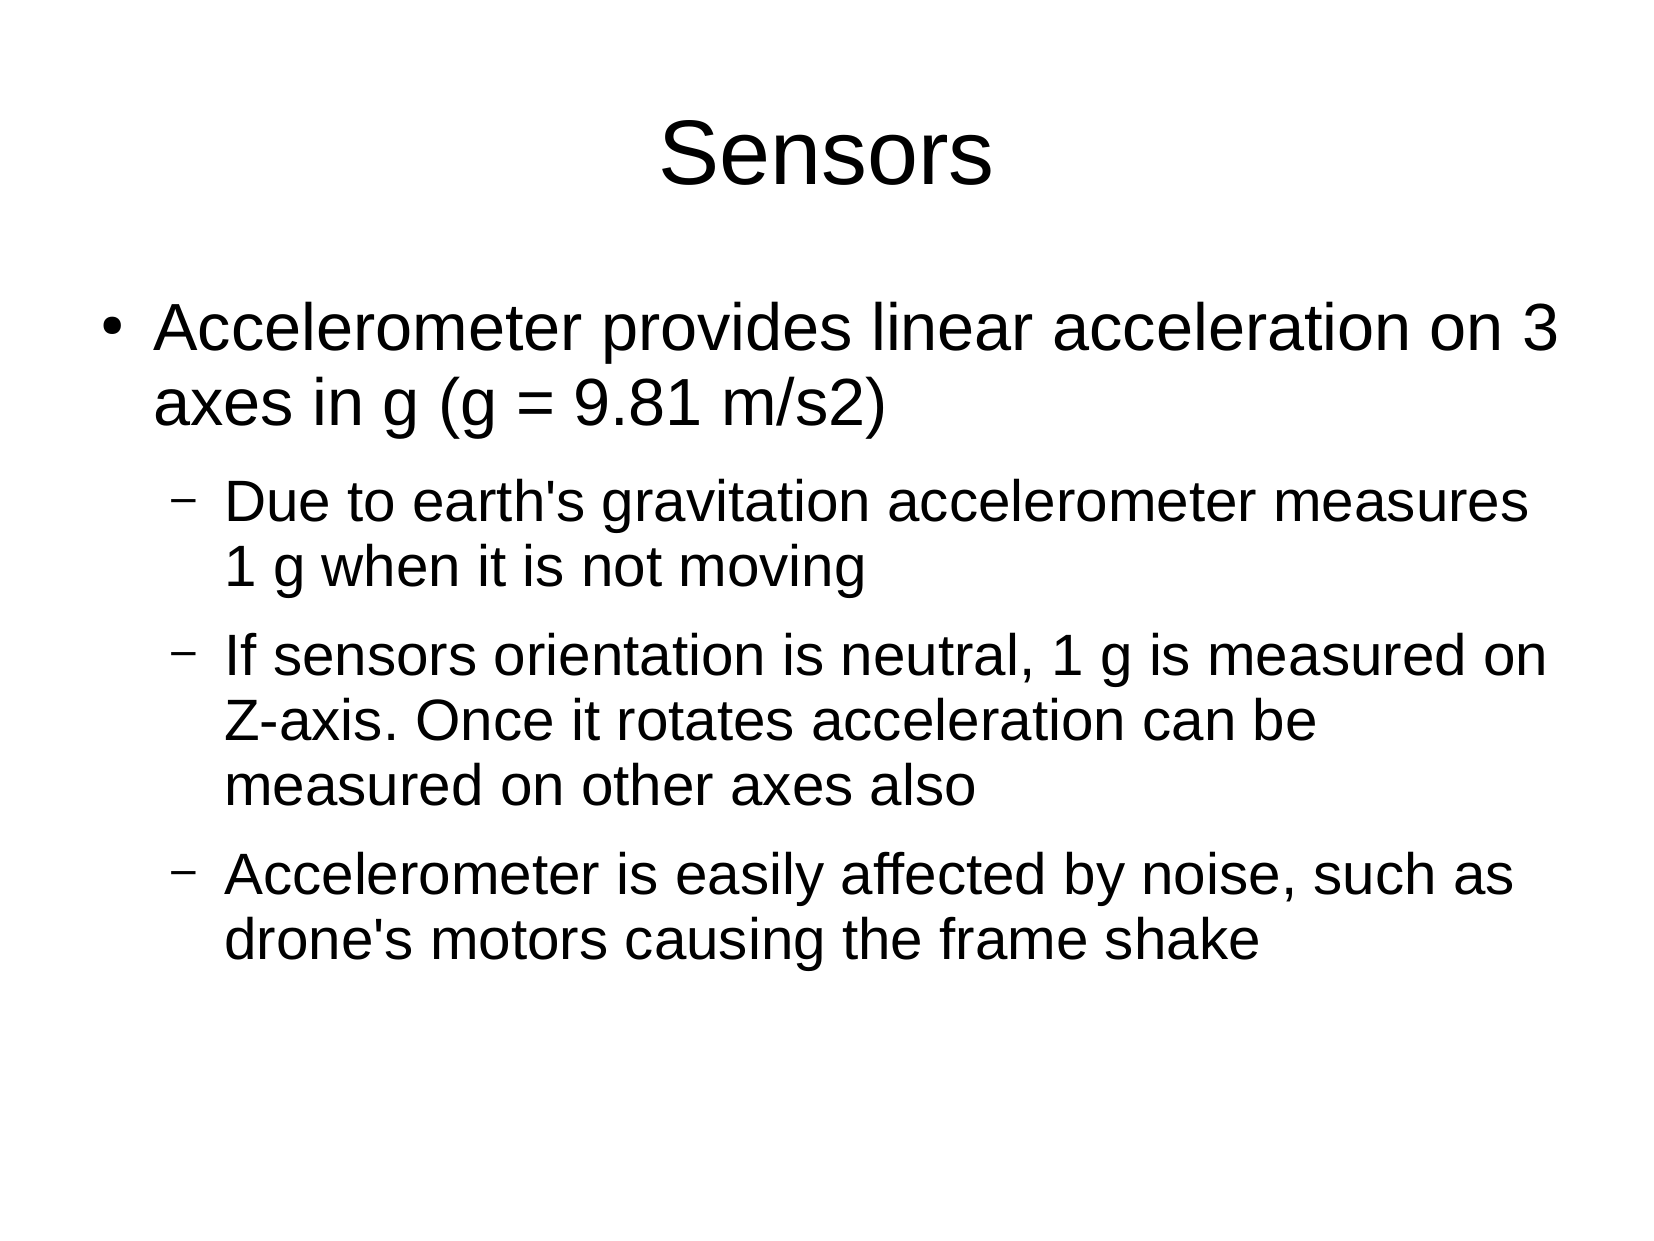

# Sensors
Accelerometer provides linear acceleration on 3 axes in g (g = 9.81 m/s2)
Due to earth's gravitation accelerometer measures 1 g when it is not moving
If sensors orientation is neutral, 1 g is measured on Z-axis. Once it rotates acceleration can be measured on other axes also
Accelerometer is easily affected by noise, such as drone's motors causing the frame shake